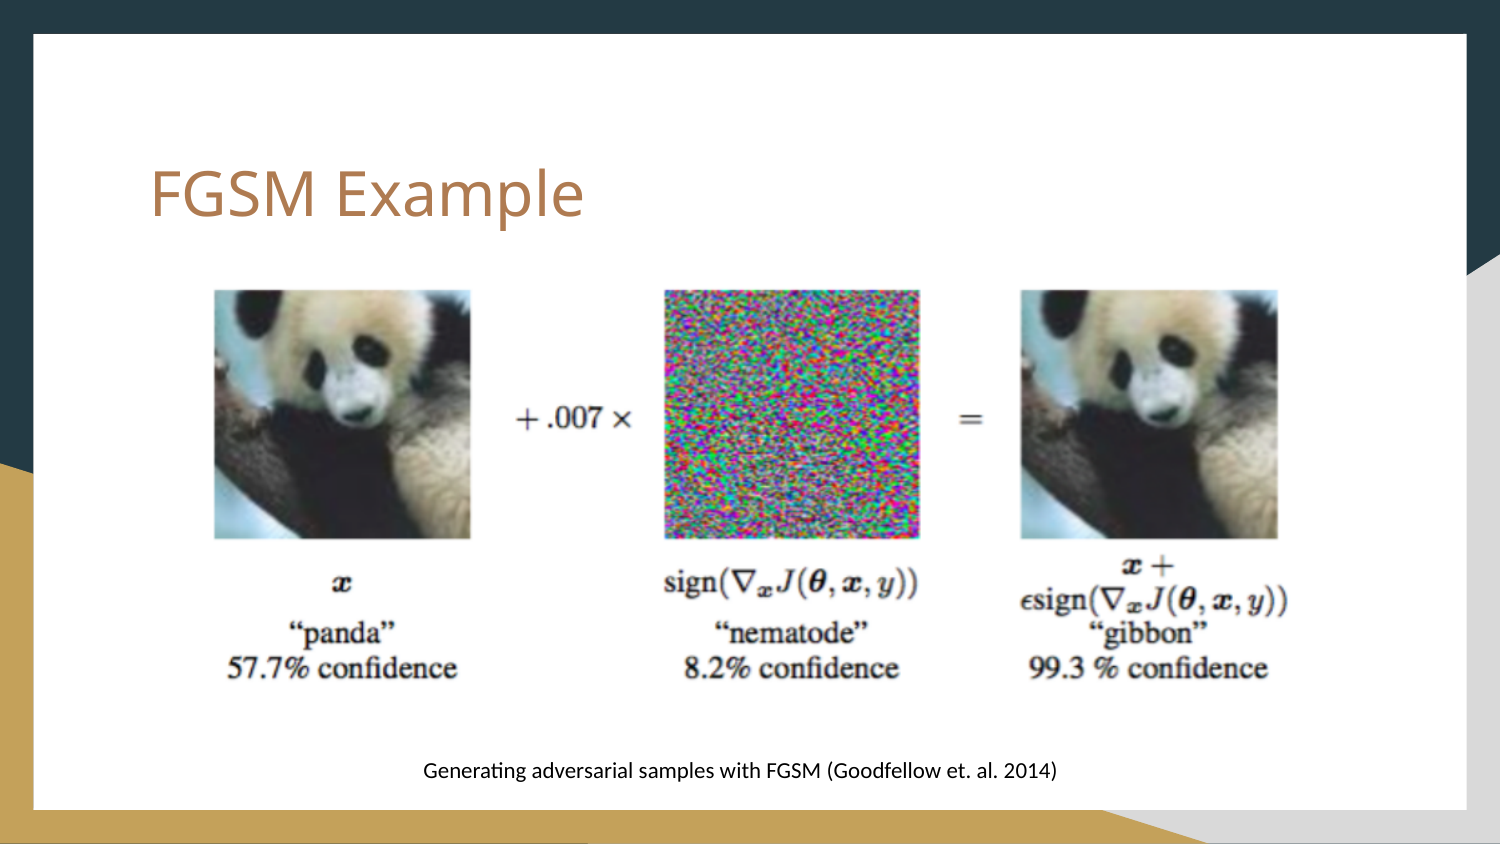

# FGSM Example
Generating adversarial samples with FGSM (Goodfellow et. al. 2014)